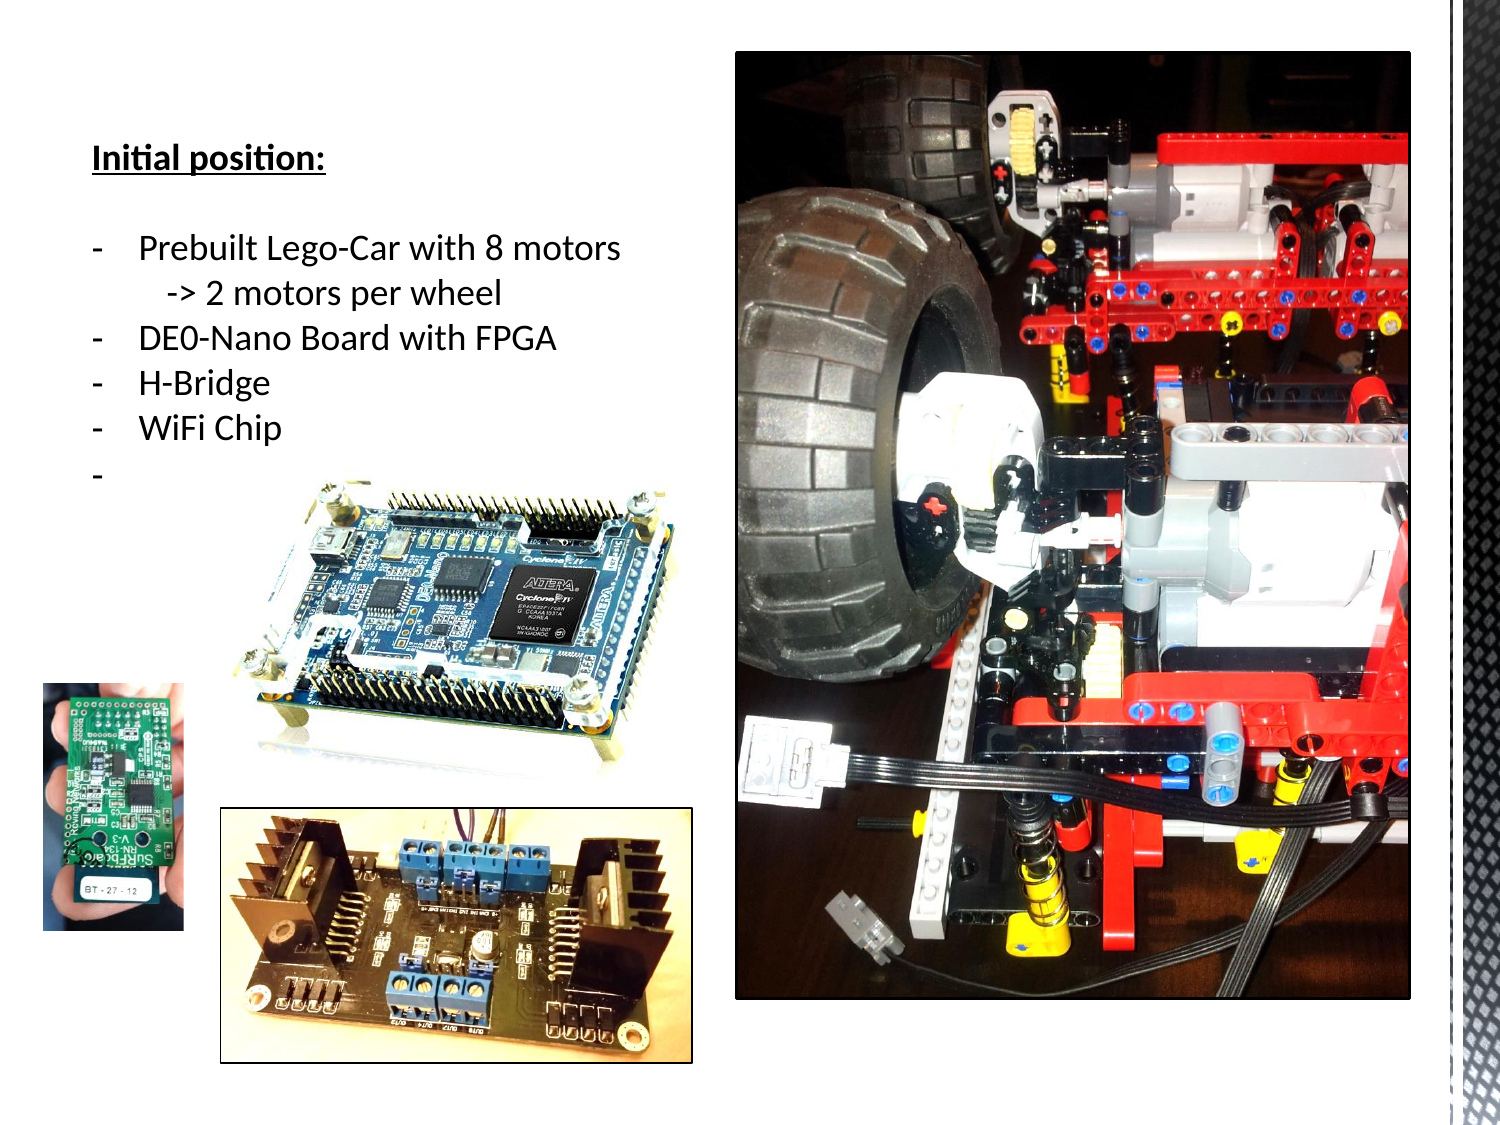

Initial position:
Prebuilt Lego-Car with 8 motors
	-> 2 motors per wheel
DE0-Nano Board with FPGA
H-Bridge
WiFi Chip